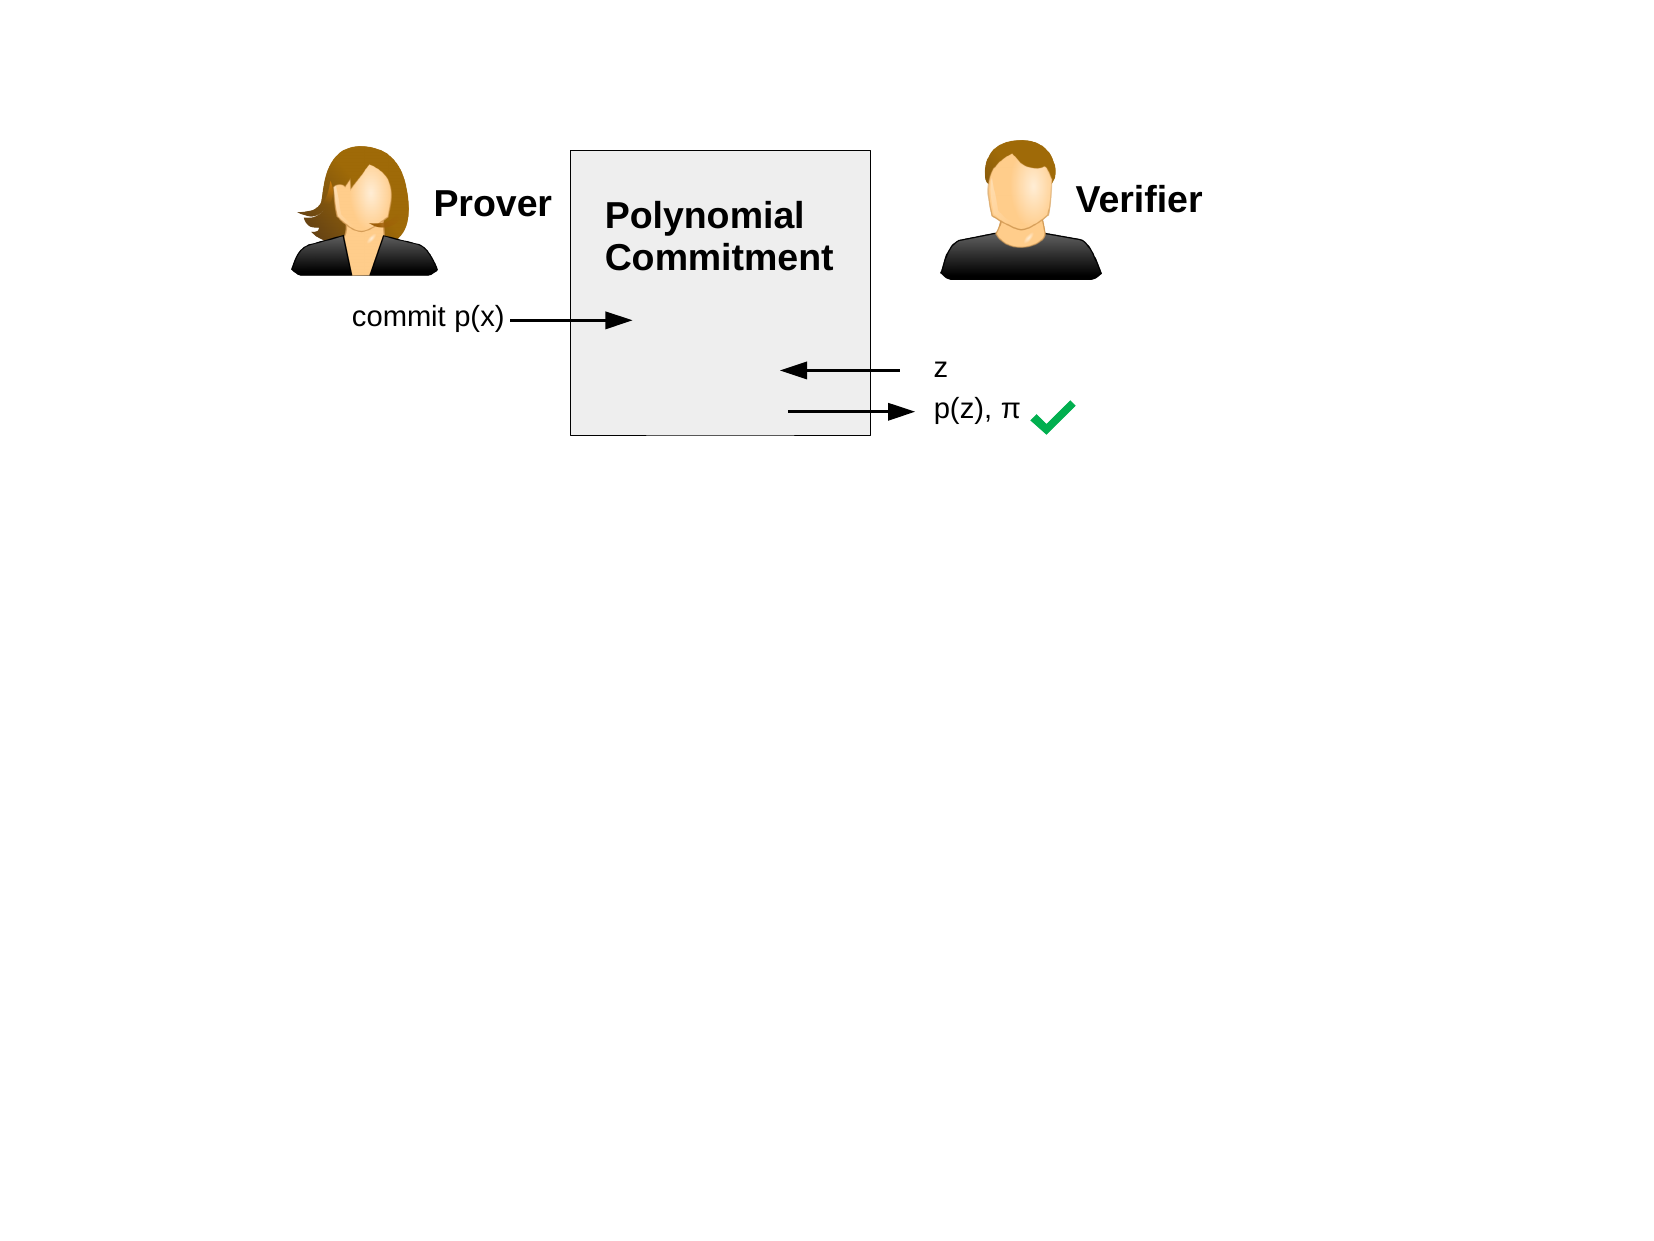

Verifier
Prover
Polynomial
Commitment
commit p(x)
z
p(z), π